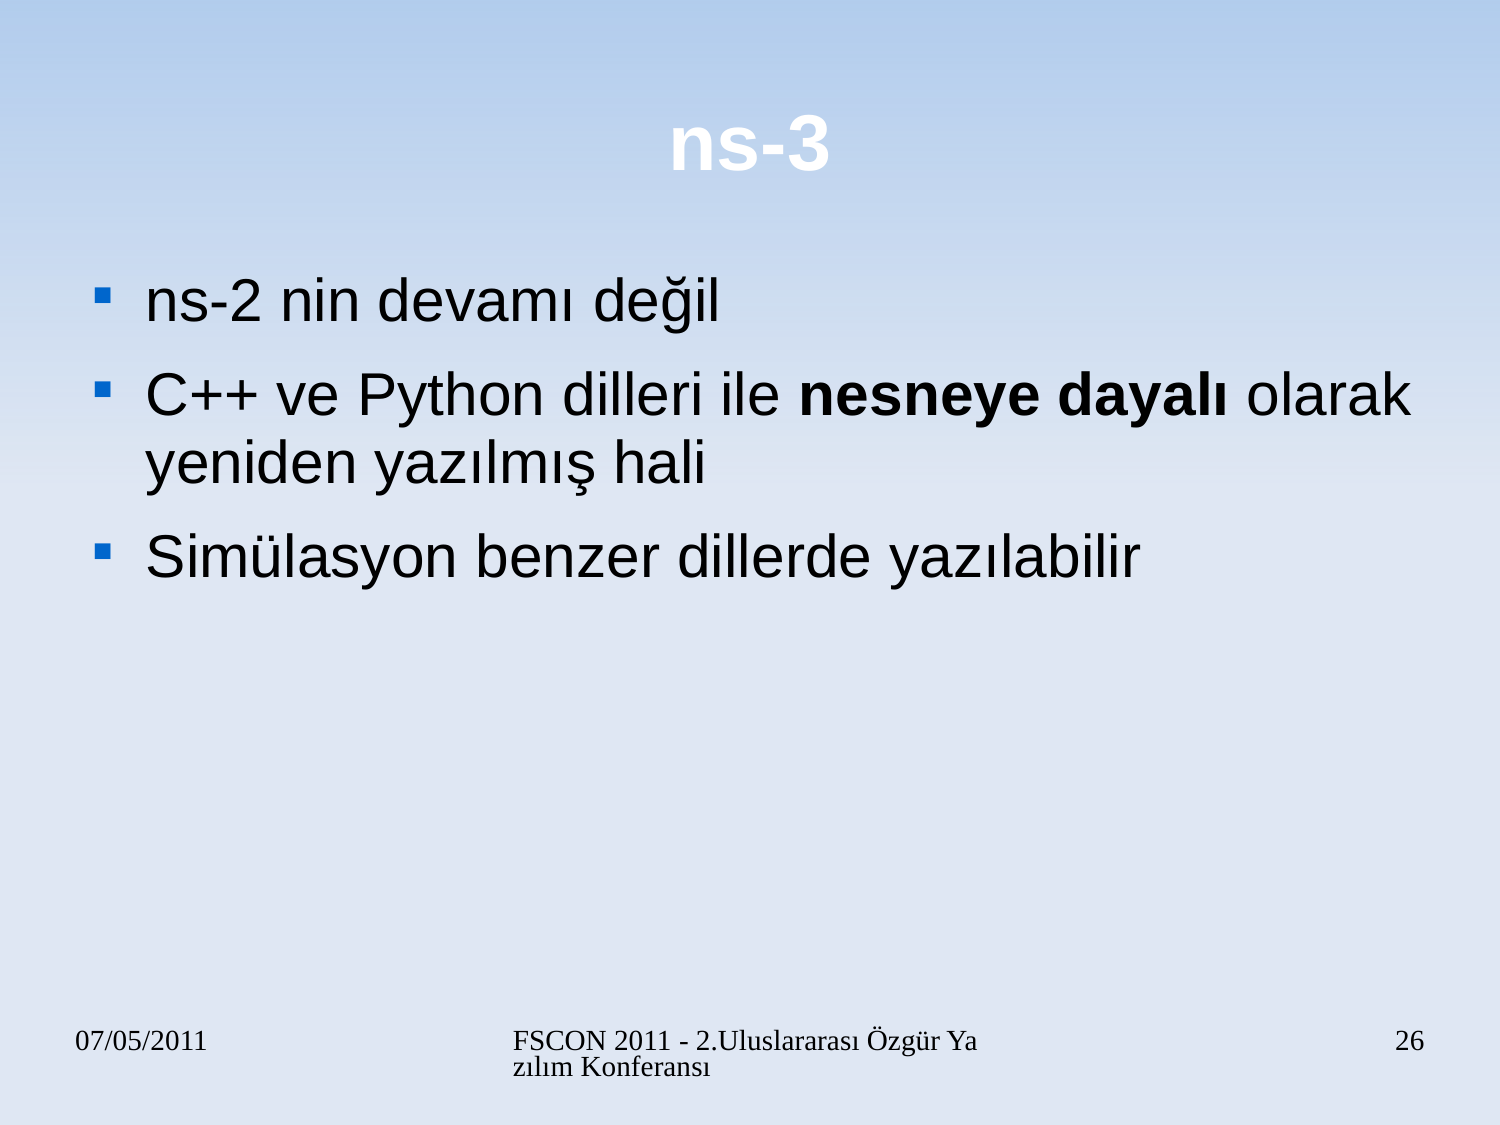

ns-3
# ns-2 nin devamı değil
C++ ve Python dilleri ile nesneye dayalı olarak yeniden yazılmış hali
Simülasyon benzer dillerde yazılabilir
07/05/2011
FSCON 2011 - 2.Uluslararası Özgür Yazılım Konferansı
26